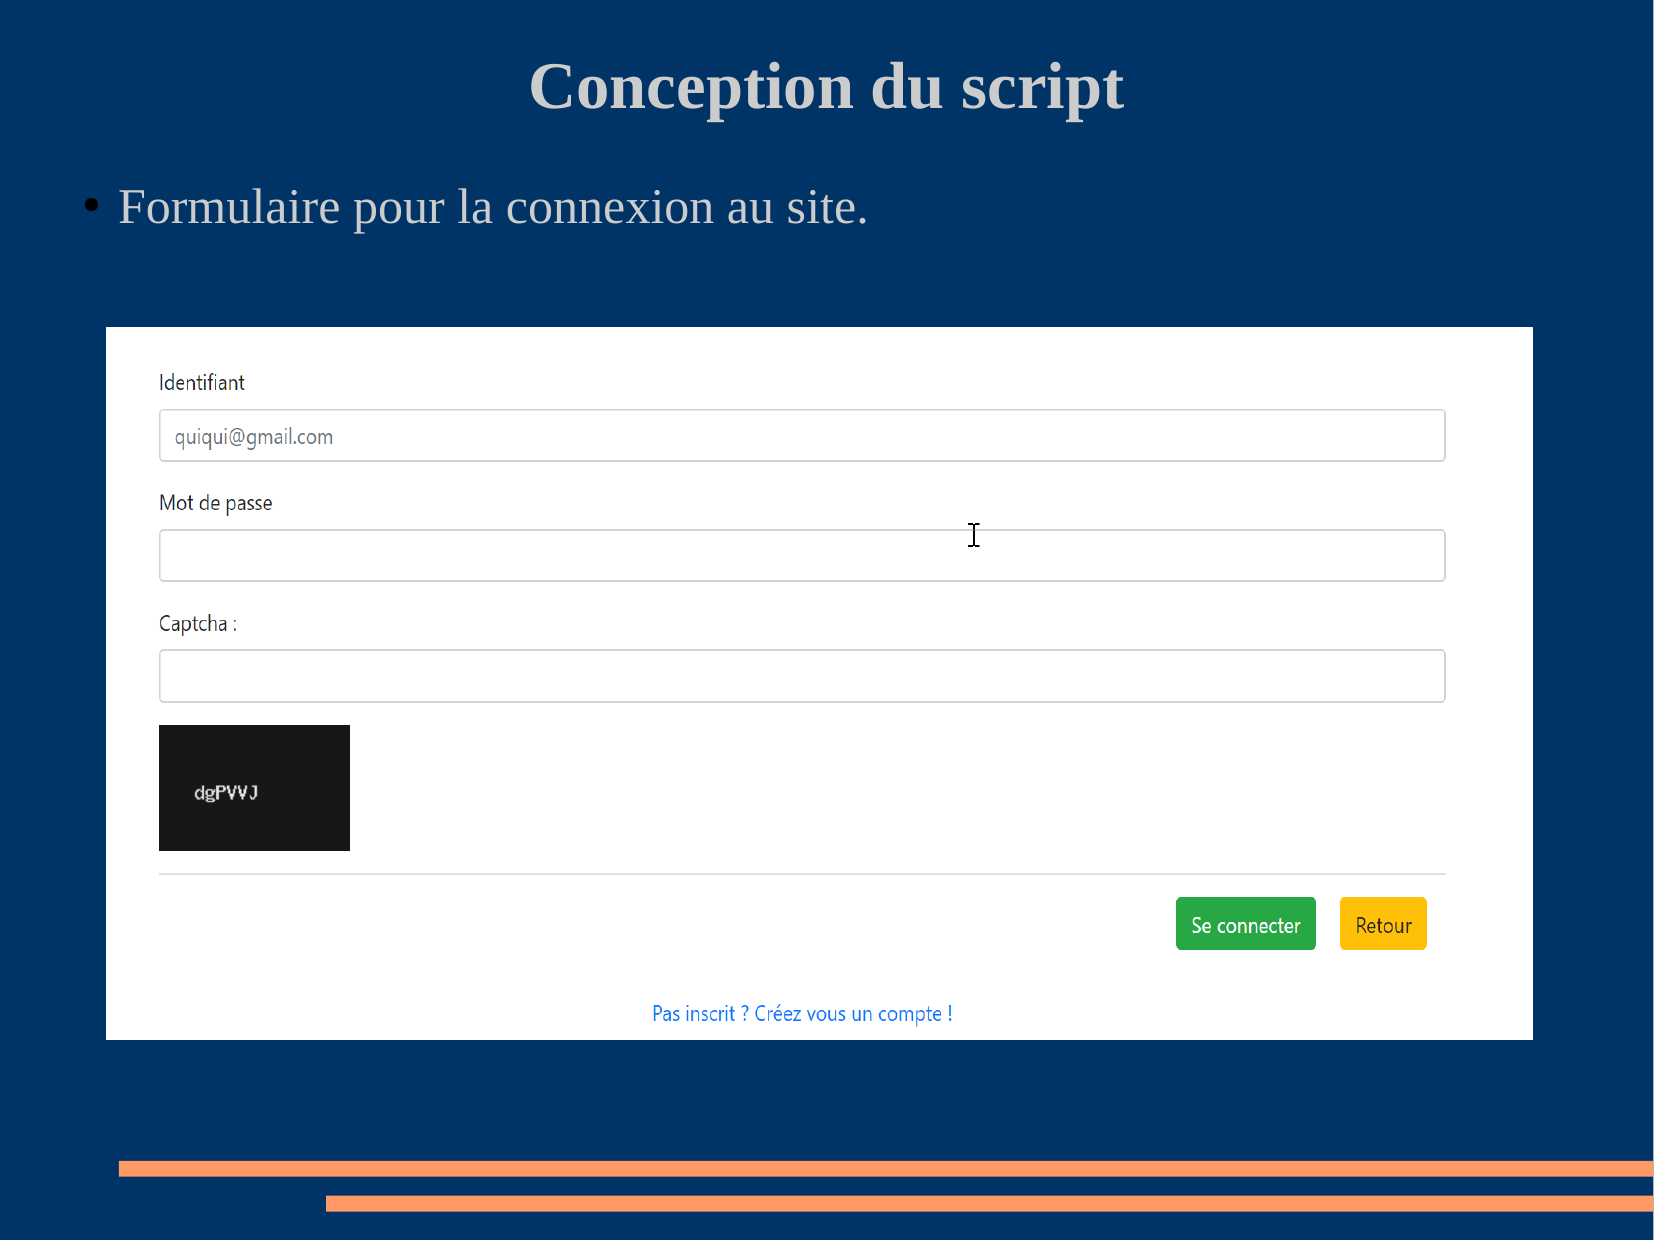

# Conception du script
Formulaire pour la connexion au site.